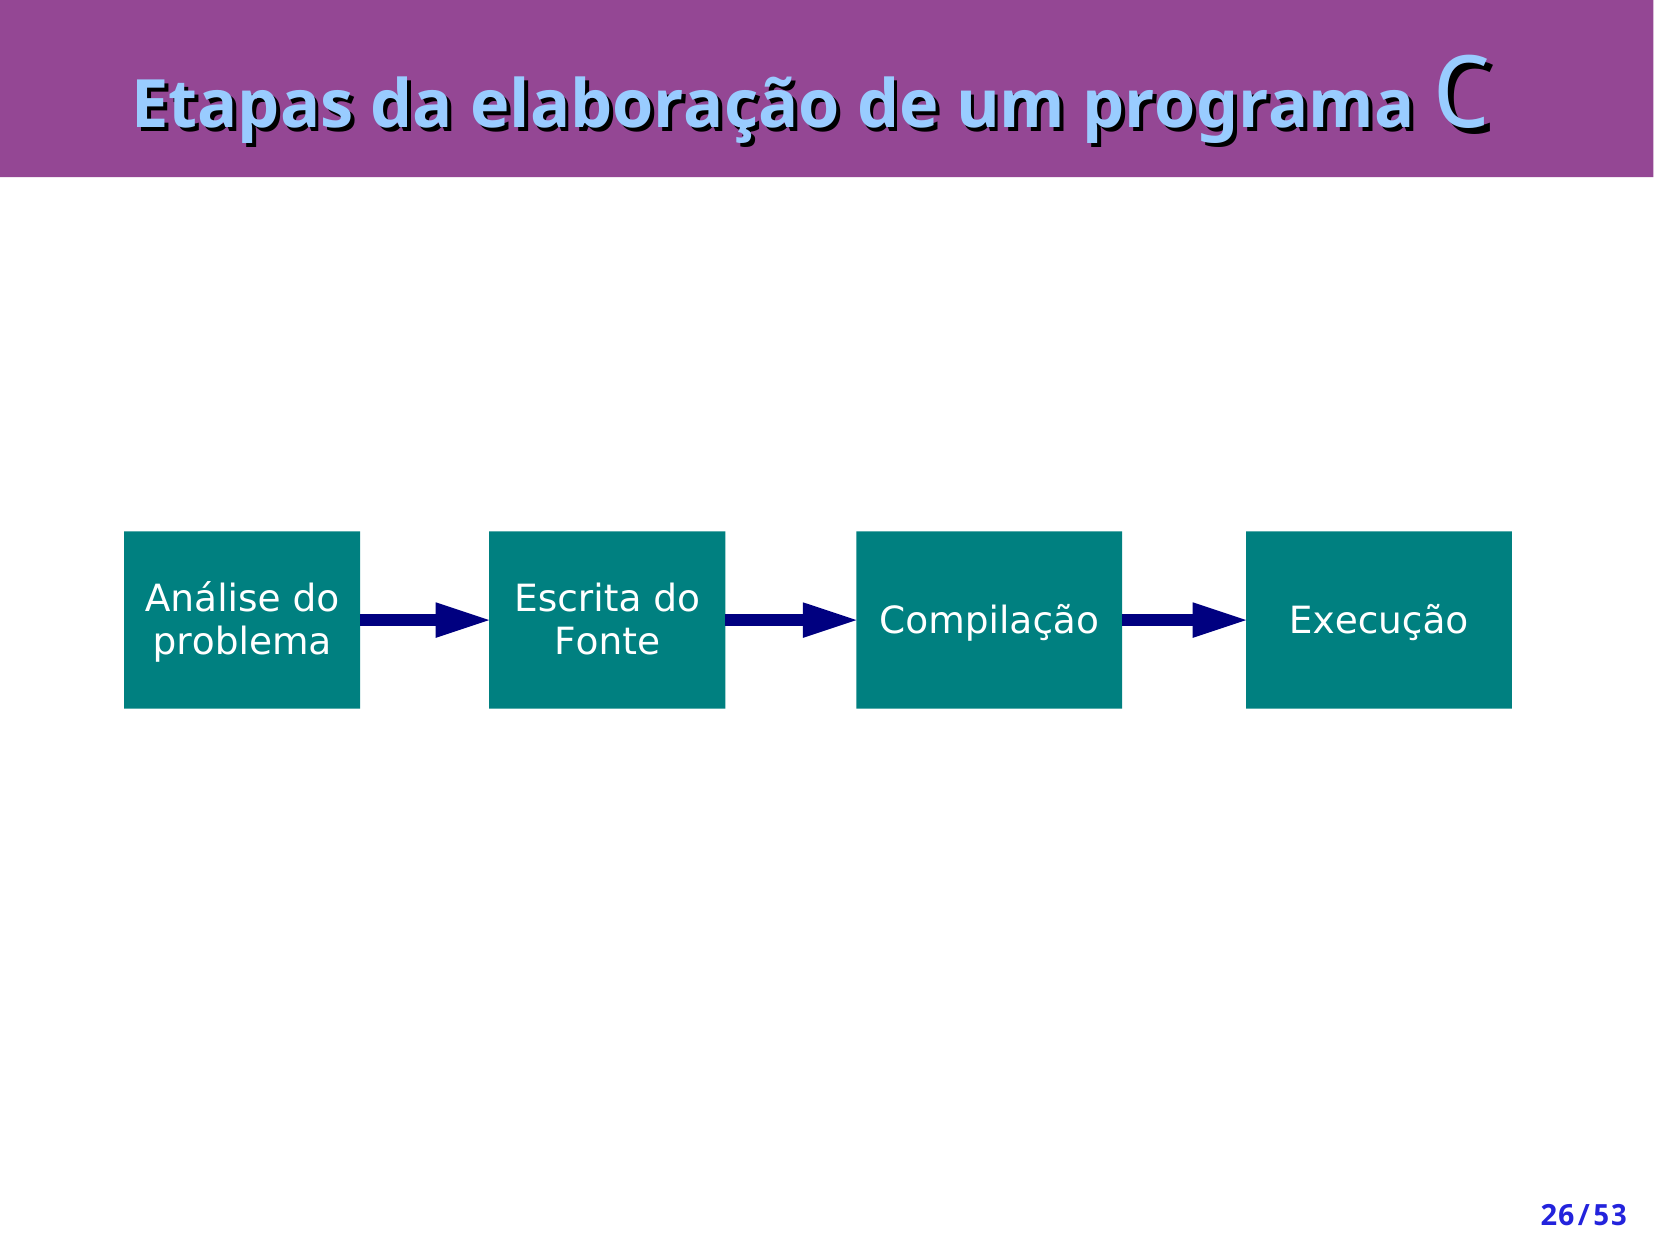

# Etapas da elaboração de um programa C
Análise do problema
Escrita do Fonte
Compilação
Execução
26